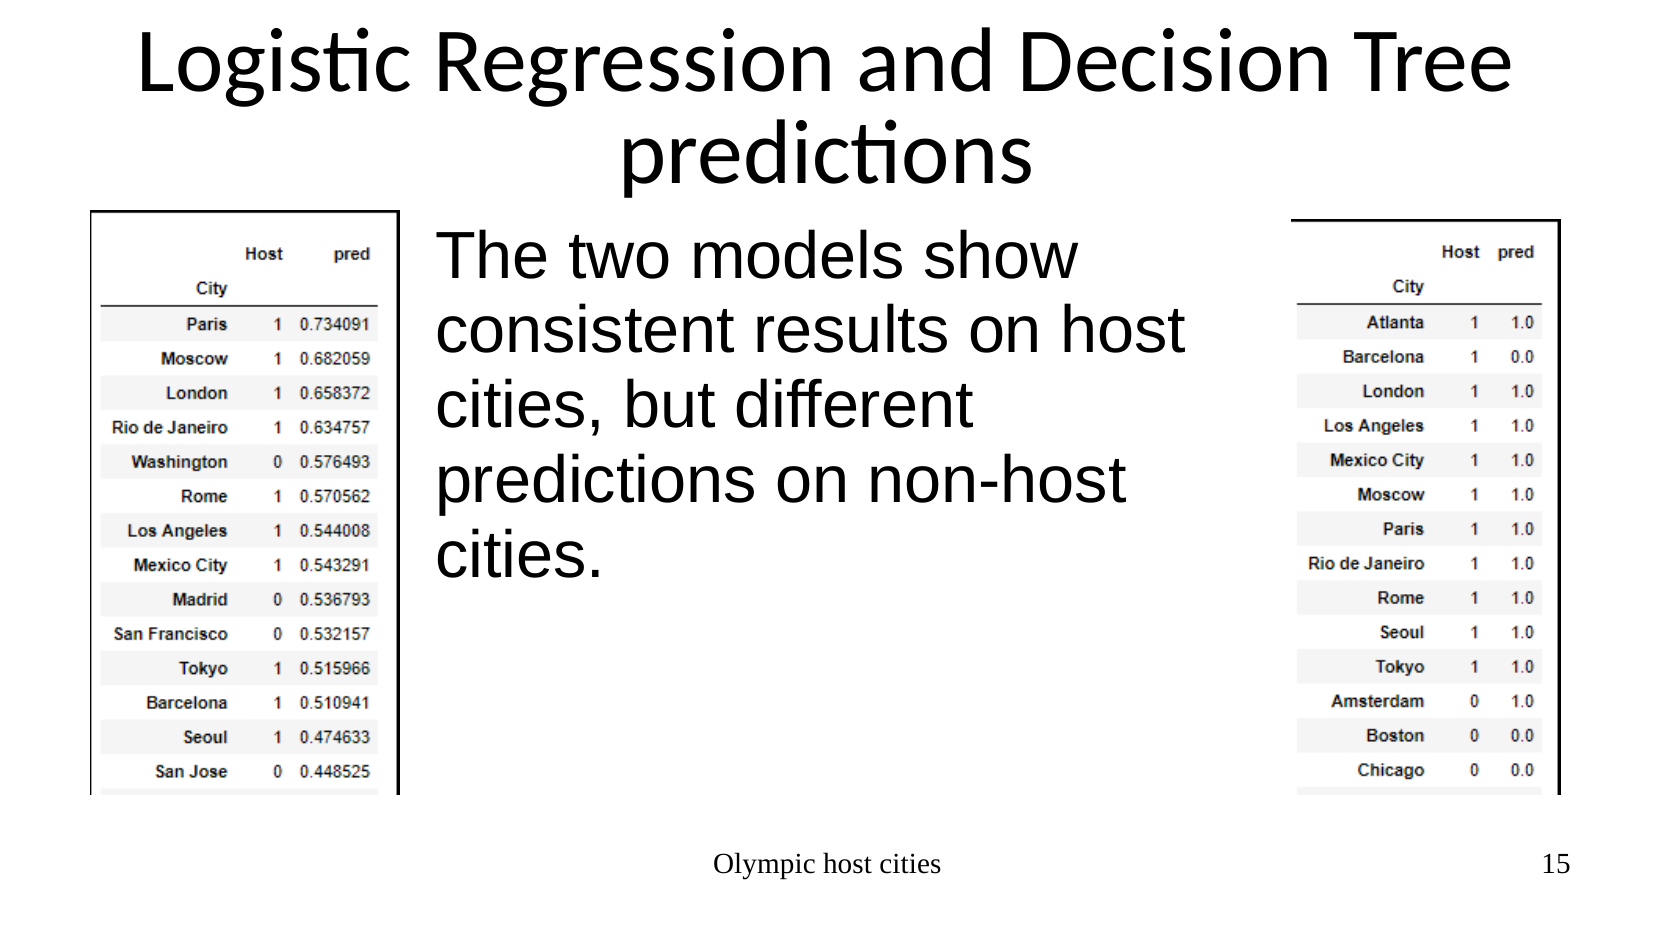

# Logistic Regression and Decision Tree predictions
The two models show consistent results on host cities, but different predictions on non-host cities.
Olympic host cities
15